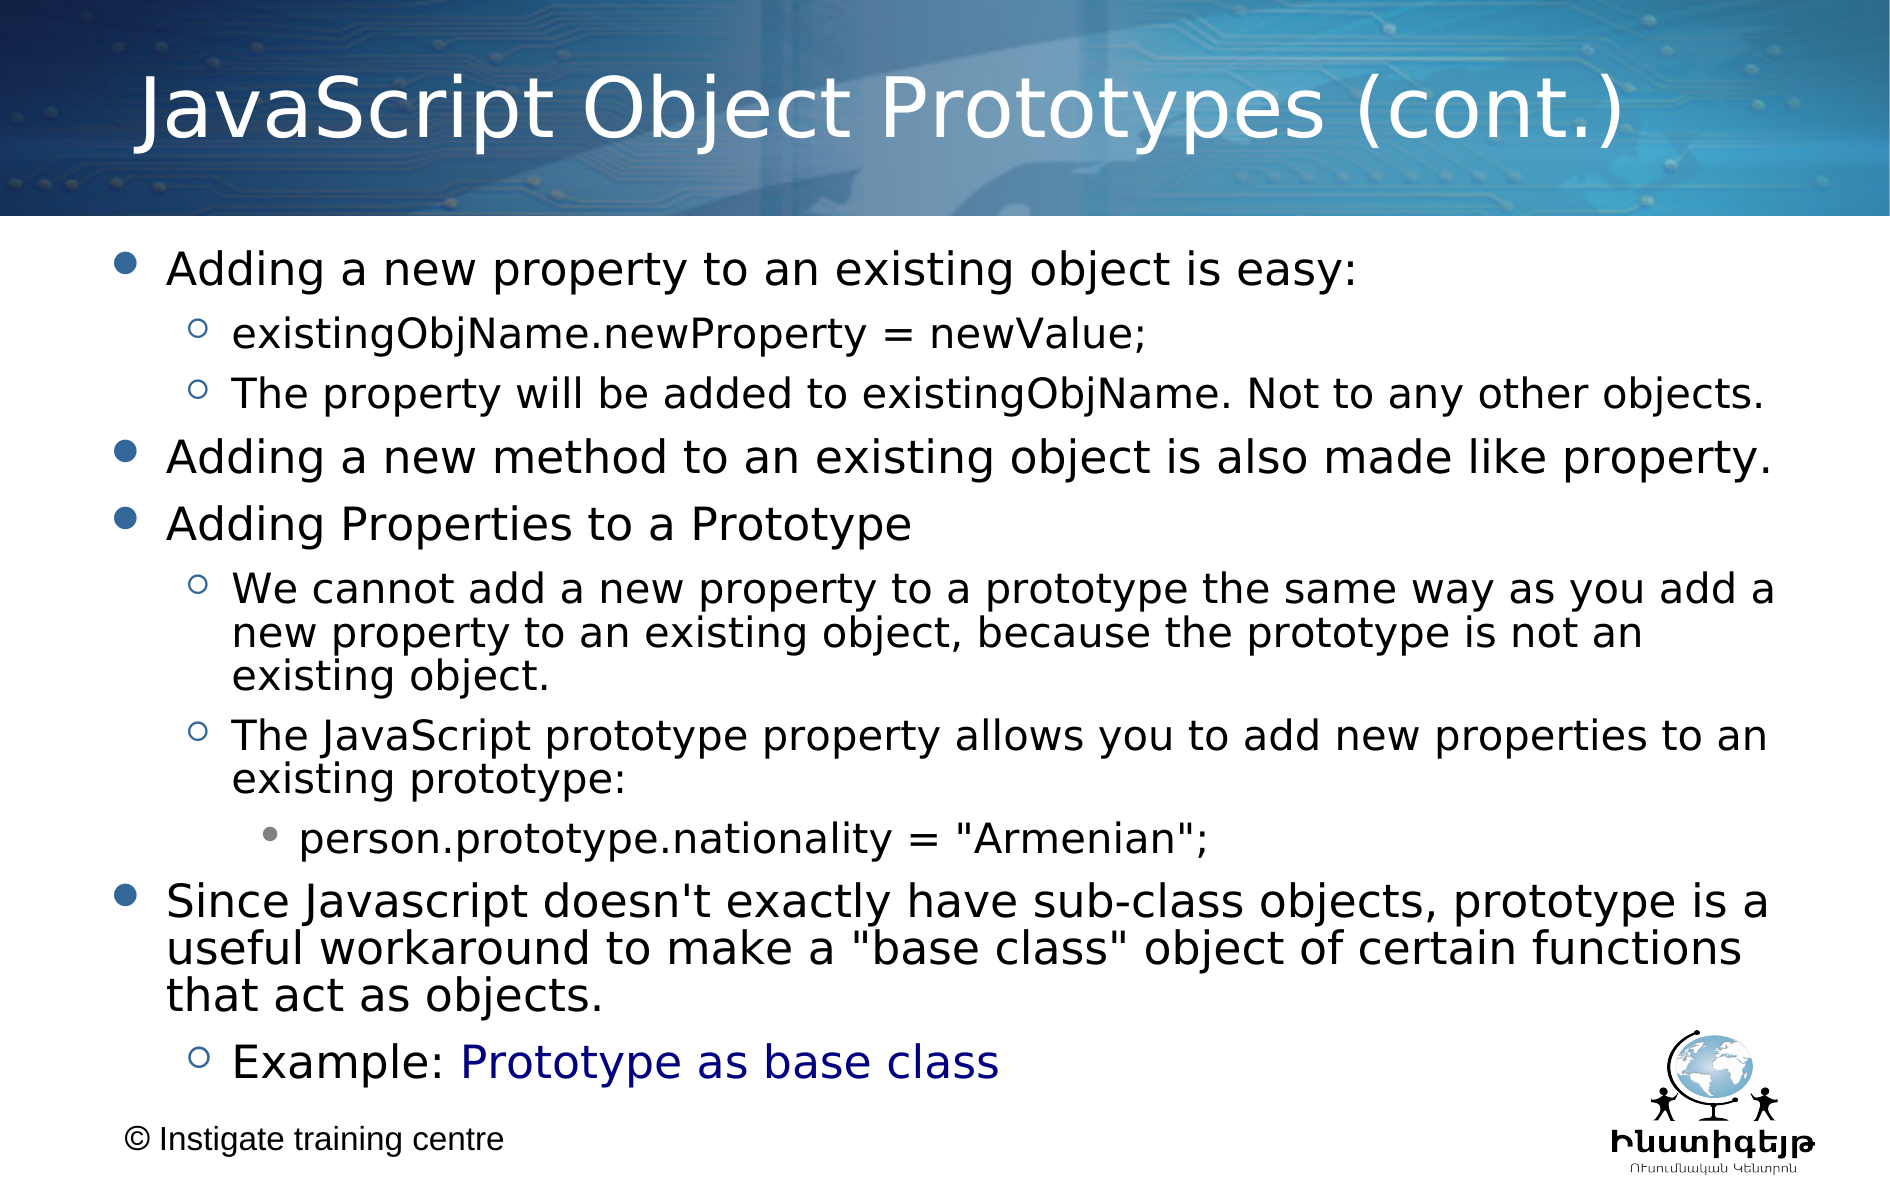

JavaScript Object Prototypes (cont.)
# Adding a new property to an existing object is easy:
existingObjName.newProperty = newValue;
The property will be added to existingObjName. Not to any other objects.
Adding a new method to an existing object is also made like property.
Adding Properties to a Prototype
We cannot add a new property to a prototype the same way as you add a new property to an existing object, because the prototype is not an existing object.
The JavaScript prototype property allows you to add new properties to an existing prototype:
person.prototype.nationality = "Armenian";
Since Javascript doesn't exactly have sub-class objects, prototype is a useful workaround to make a "base class" object of certain functions that act as objects.
Example: Prototype as base class